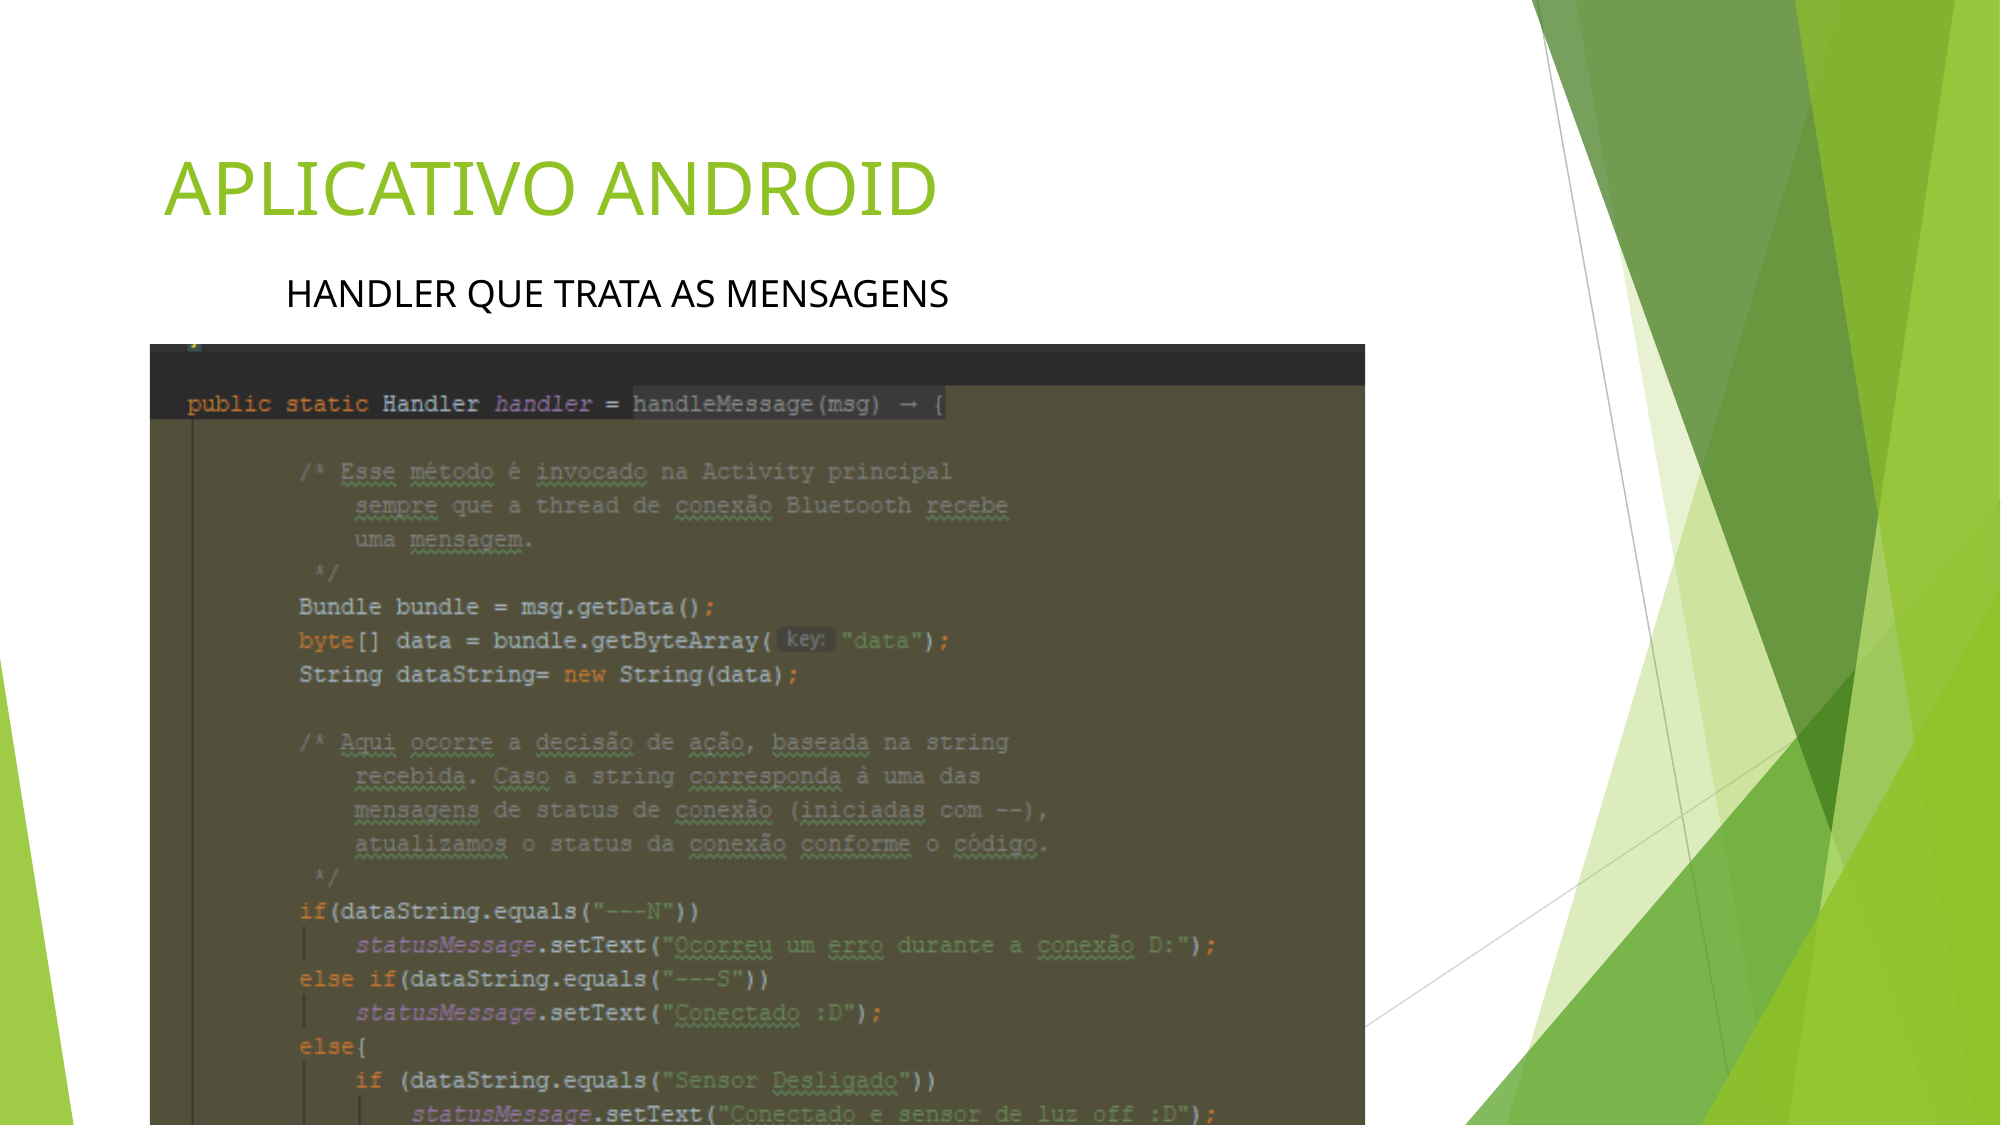

# APLICATIVO ANDROID
HANDLER QUE TRATA AS MENSAGENS